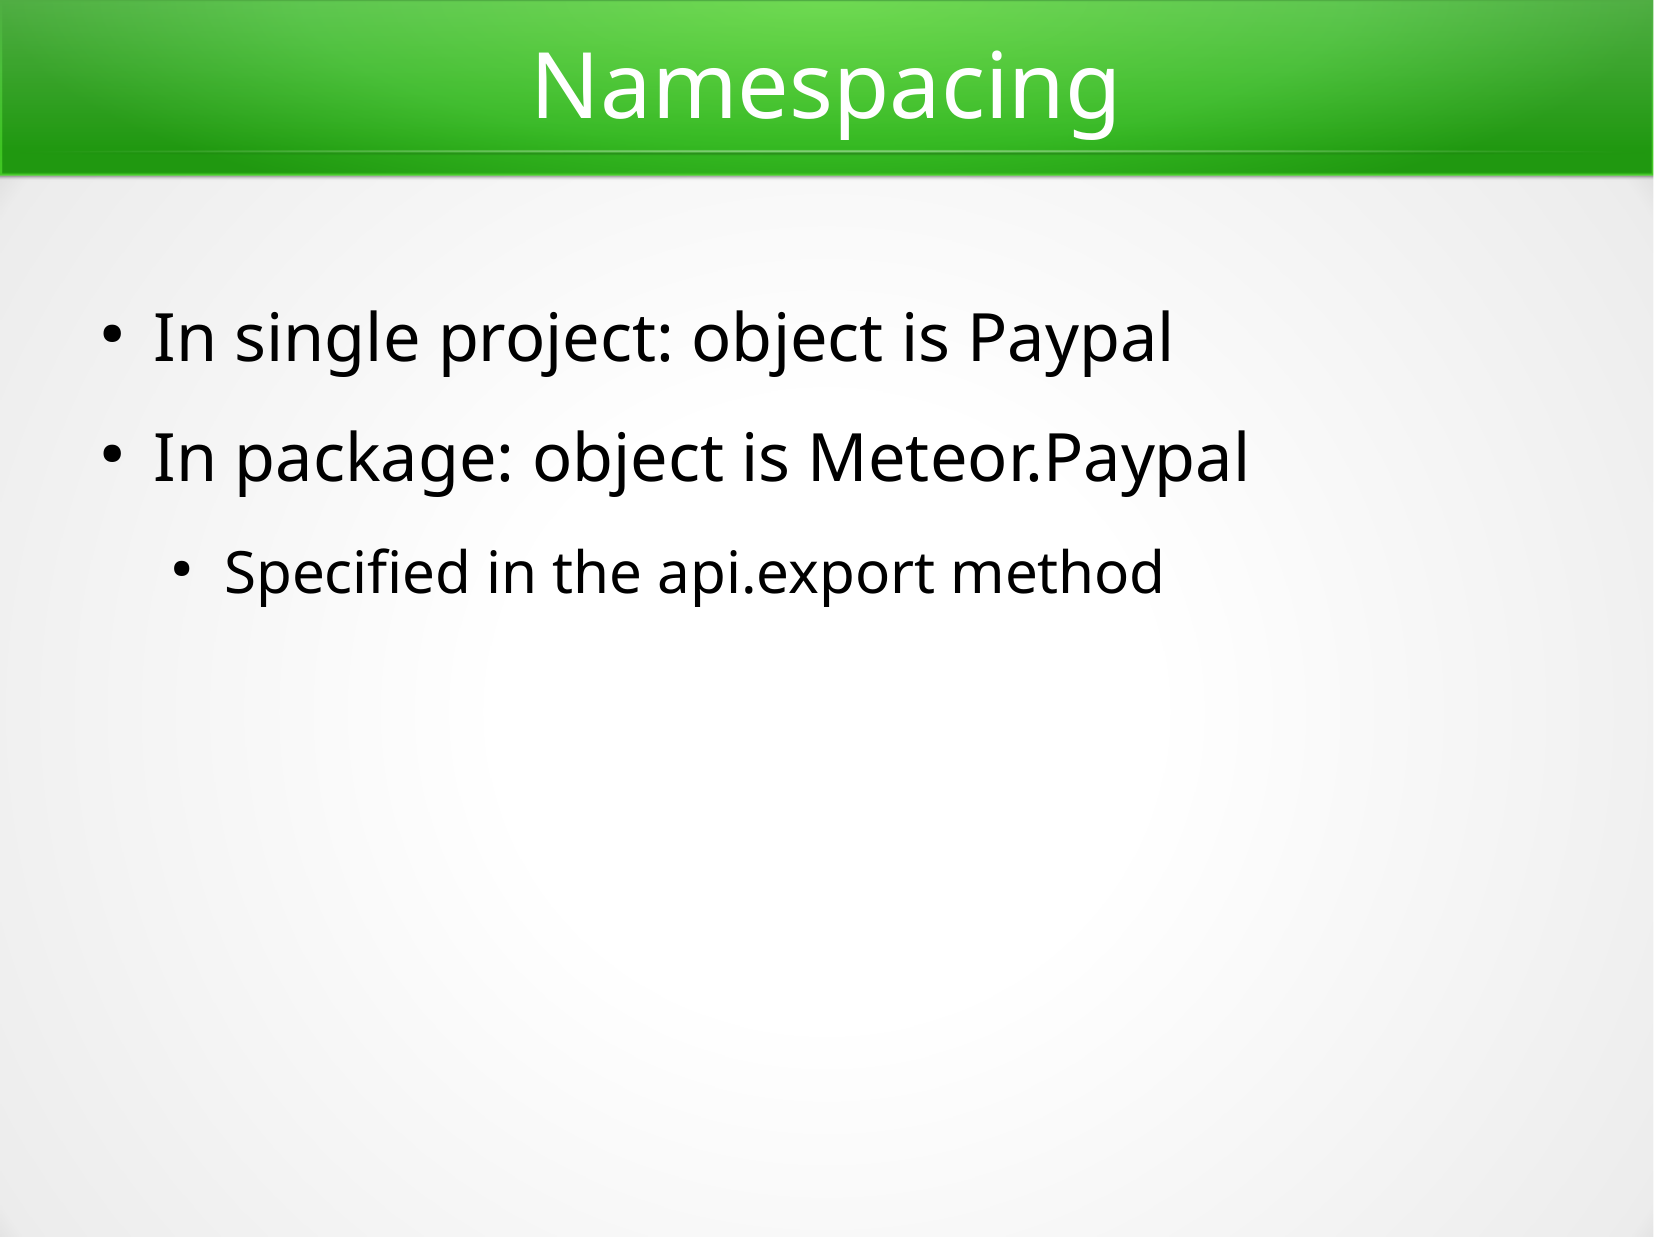

# Namespacing
In single project: object is Paypal
In package: object is Meteor.Paypal
Specified in the api.export method